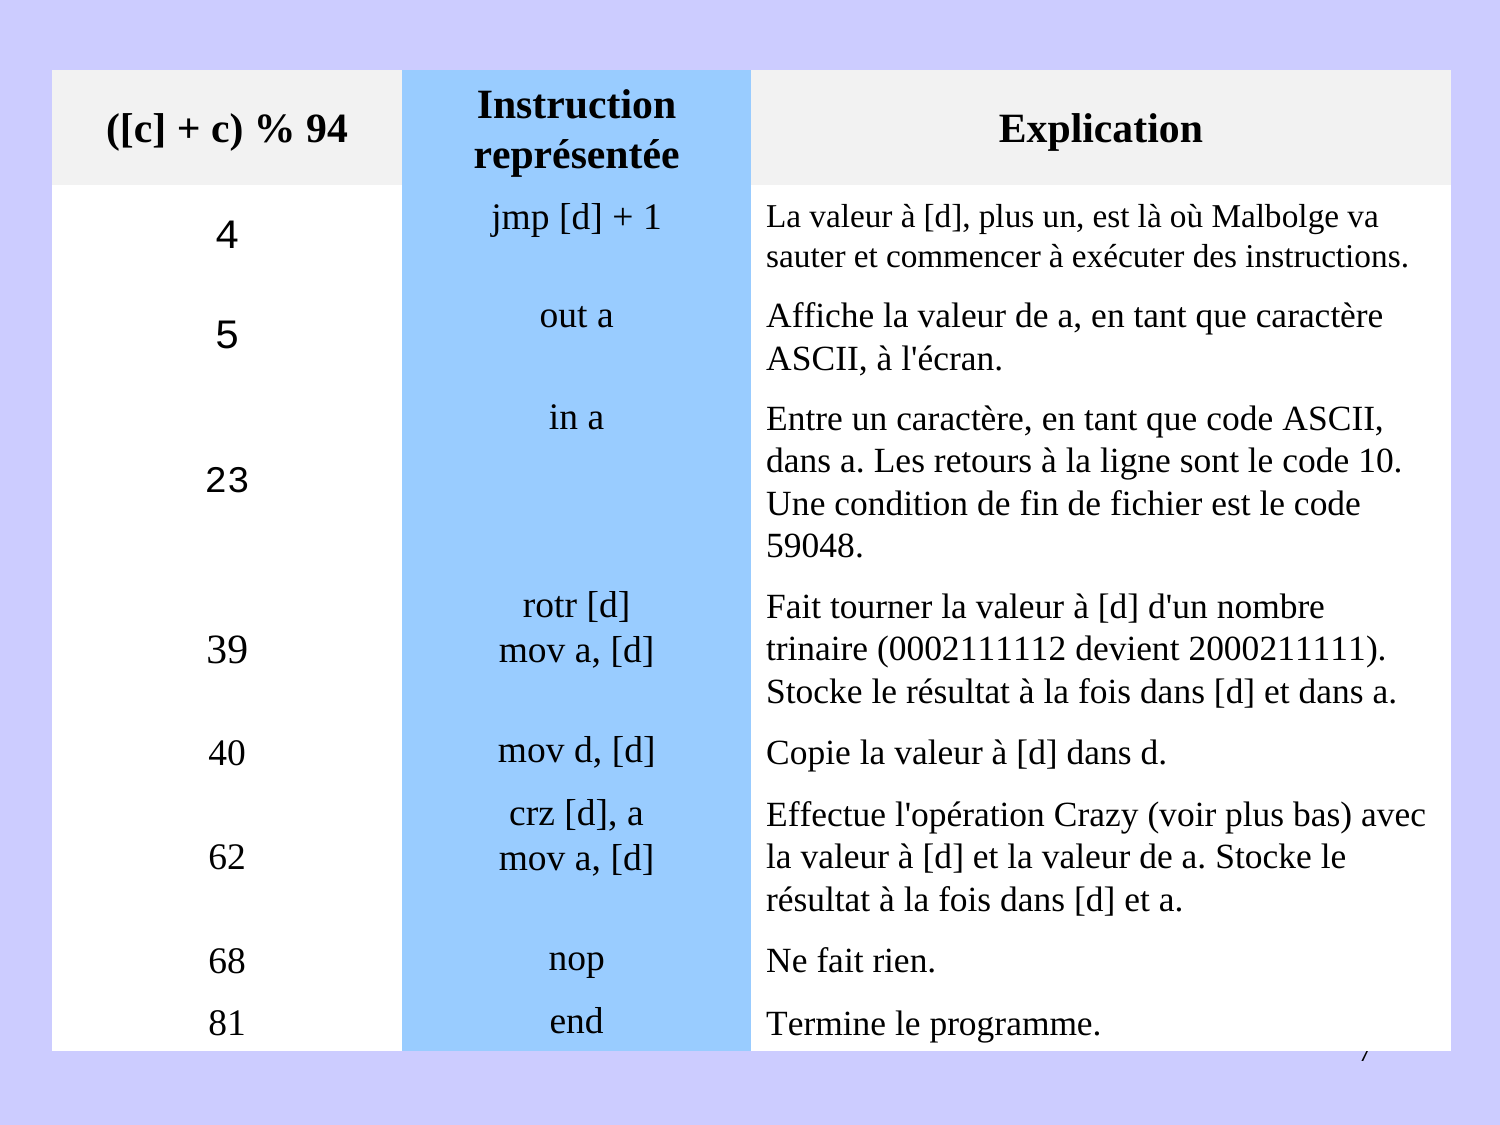

| ([c] + c) % 94 | Instruction représentée | Explication |
| --- | --- | --- |
| 4 | jmp [d] + 1 | La valeur à [d], plus un, est là où Malbolge va sauter et commencer à exécuter des instructions. |
| 5 | out a | Affiche la valeur de a, en tant que caractère ASCII, à l'écran. |
| 23 | in a | Entre un caractère, en tant que code ASCII, dans a. Les retours à la ligne sont le code 10. Une condition de fin de fichier est le code 59048. |
| 39 | rotr [d] mov a, [d] | Fait tourner la valeur à [d] d'un nombre trinaire (0002111112 devient 2000211111). Stocke le résultat à la fois dans [d] et dans a. |
| 40 | mov d, [d] | Copie la valeur à [d] dans d. |
| 62 | crz [d], a mov a, [d] | Effectue l'opération Crazy (voir plus bas) avec la valeur à [d] et la valeur de a. Stocke le résultat à la fois dans [d] et a. |
| 68 | nop | Ne fait rien. |
| 81 | end | Termine le programme. |
7